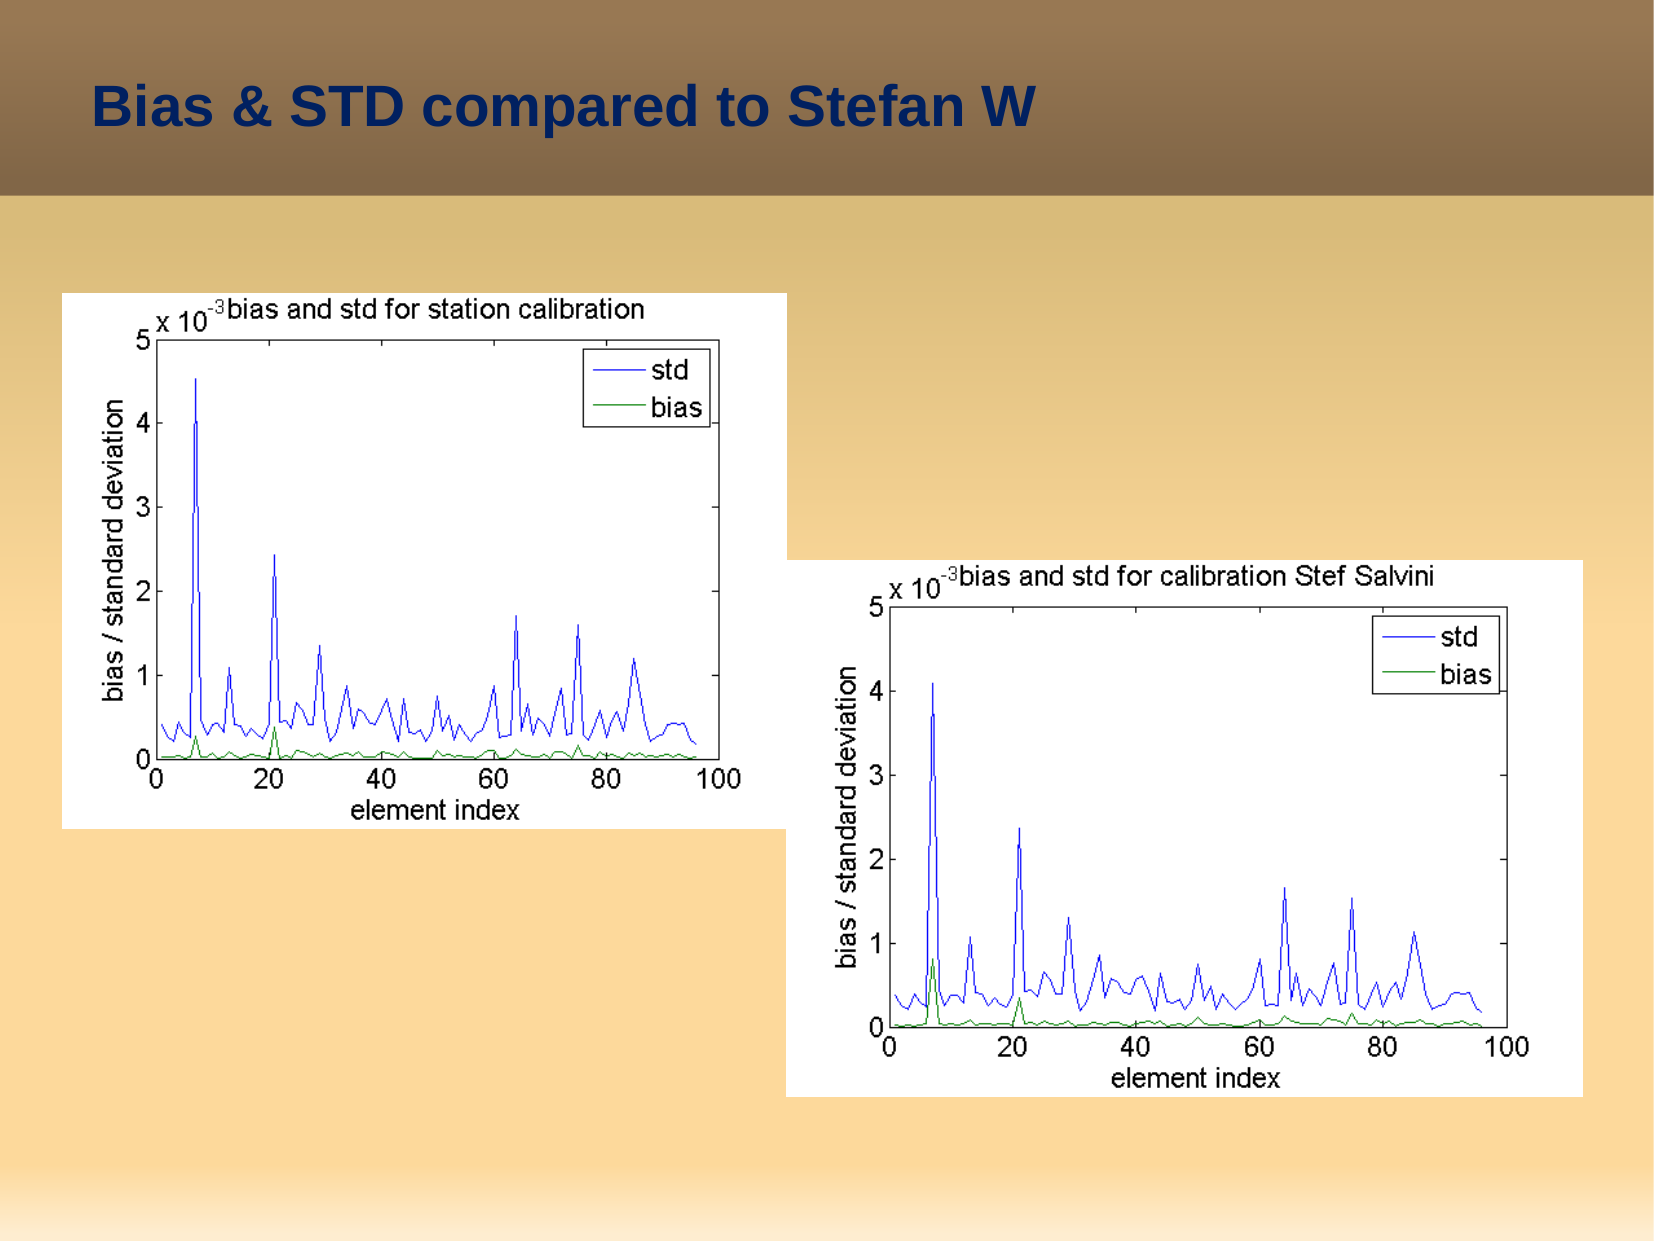

# Bias & STD compared to Stefan W